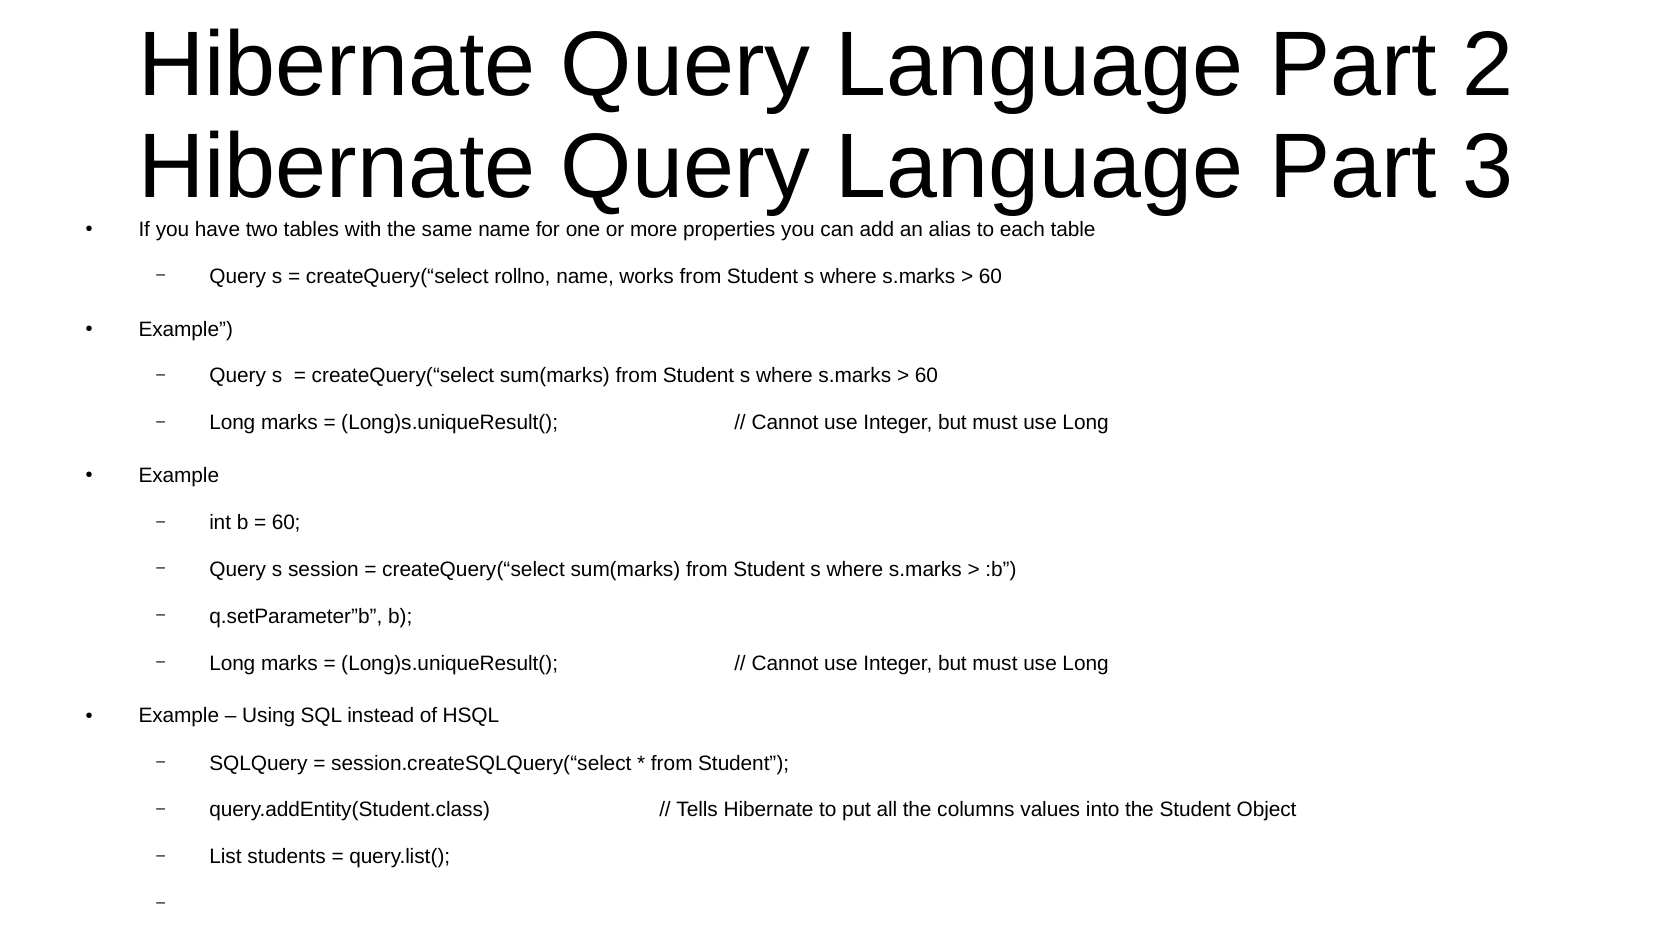

# Hibernate Query Language Part 2 Hibernate Query Language Part 3
If you have two tables with the same name for one or more properties you can add an alias to each table
Query s = createQuery(“select rollno, name, works from Student s where s.marks > 60
Example”)
Query s = createQuery(“select sum(marks) from Student s where s.marks > 60
Long marks = (Long)s.uniqueResult();			// Cannot use Integer, but must use Long
Example
int b = 60;
Query s session = createQuery(“select sum(marks) from Student s where s.marks > :b”)
q.setParameter”b”, b);
Long marks = (Long)s.uniqueResult();			// Cannot use Integer, but must use Long
Example – Using SQL instead of HSQL
SQLQuery = session.createSQLQuery(“select * from Student”);
query.addEntity(Student.class)			// Tells Hibernate to put all the columns values into the Student Object
List students = query.list();